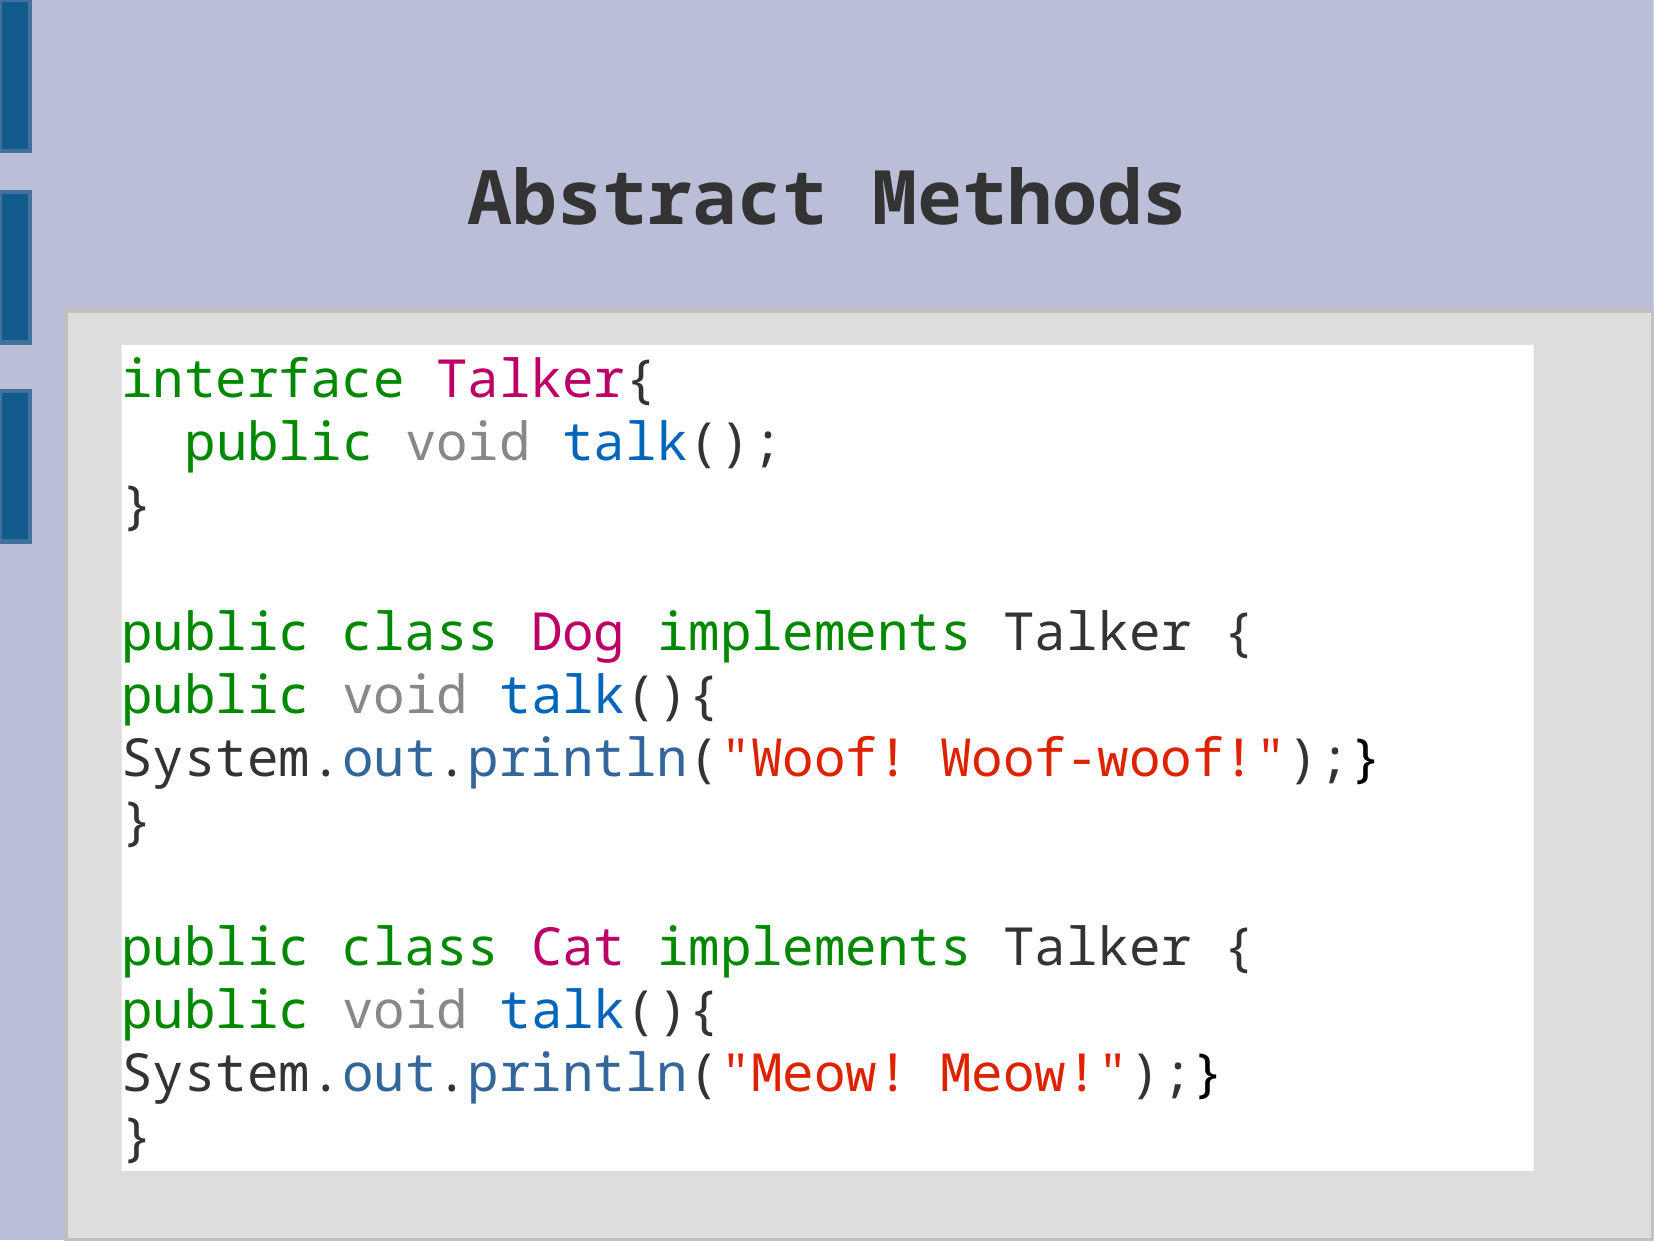

# Abstract Methods
interface Talker{
 public void talk();
}
public class Dog implements Talker {
public void talk(){
System.out.println("Woof! Woof-woof!");}
}
public class Cat implements Talker {
public void talk(){
System.out.println("Meow! Meow!");}
}